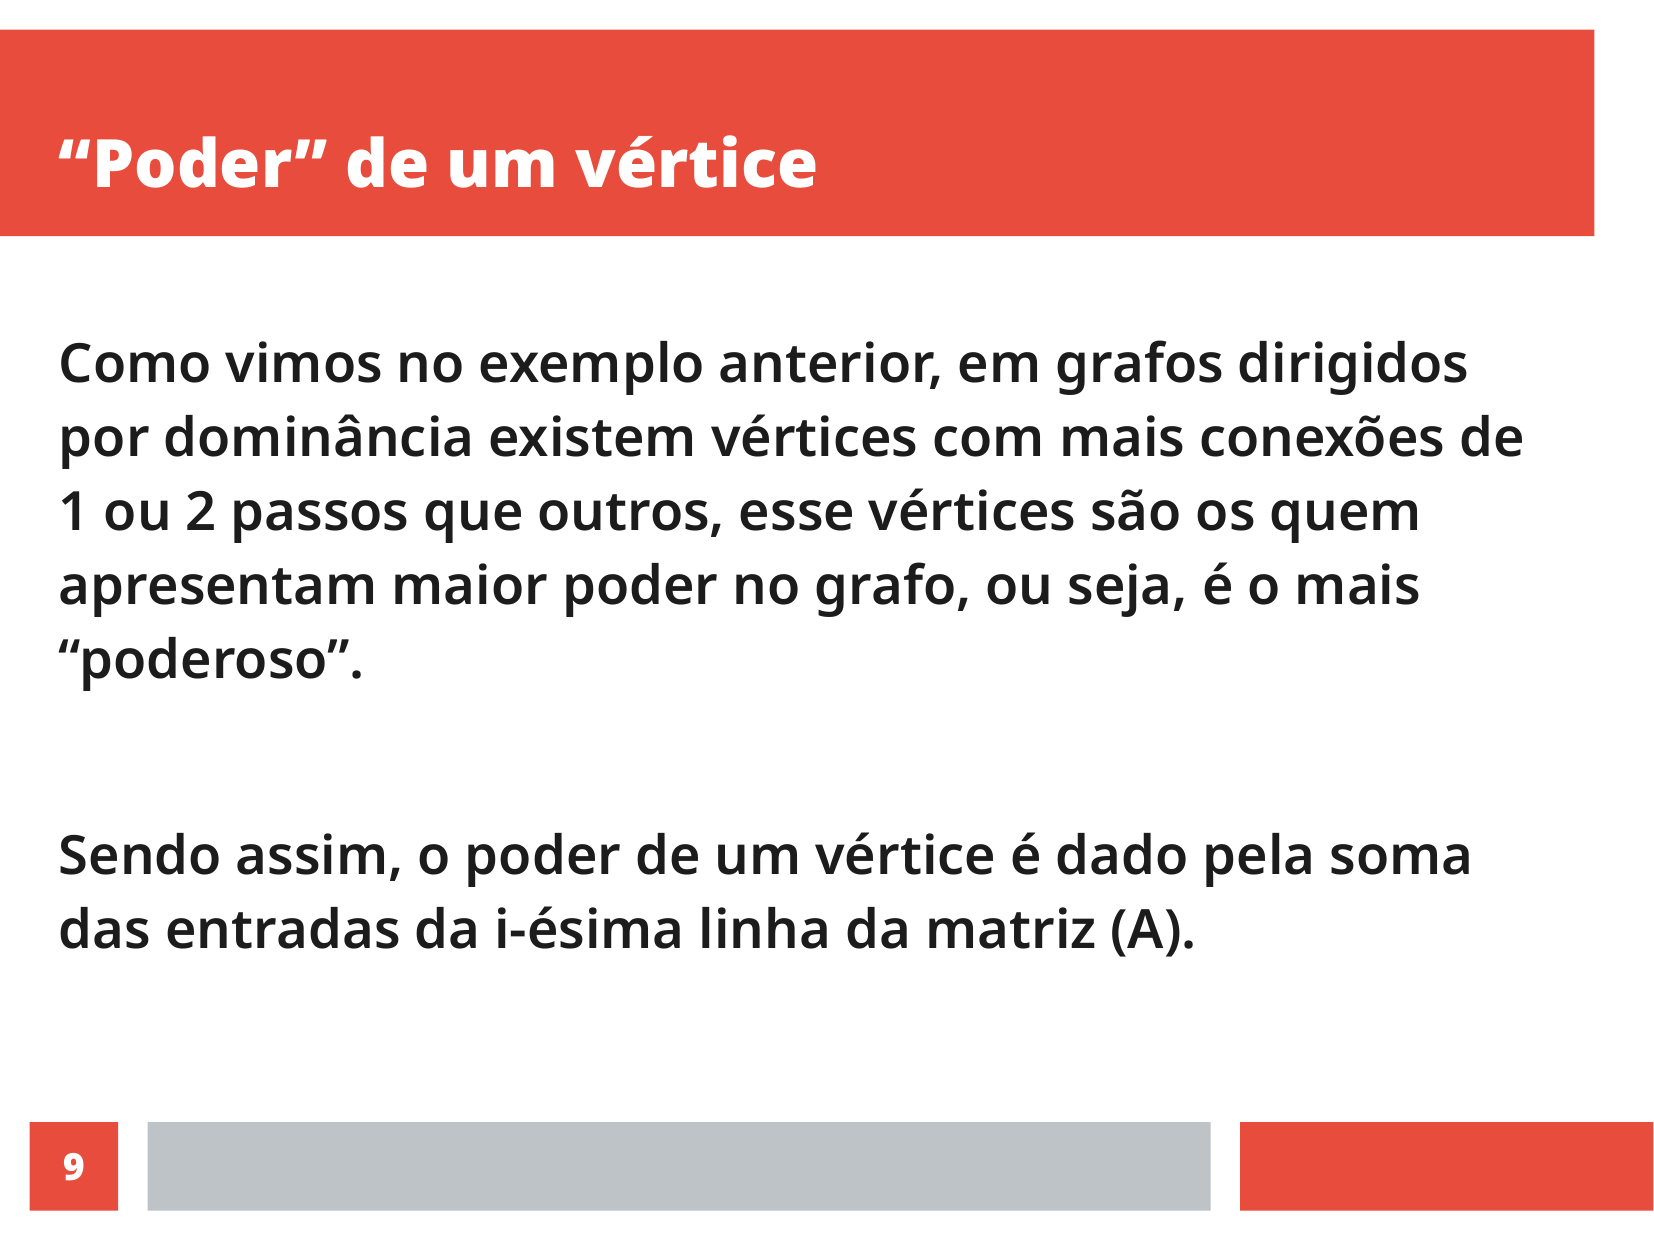

# “Poder” de um vértice
Como vimos no exemplo anterior, em grafos dirigidos por dominância existem vértices com mais conexões de 1 ou 2 passos que outros, esse vértices são os quem apresentam maior poder no grafo, ou seja, é o mais “poderoso”.
Sendo assim, o poder de um vértice é dado pela soma das entradas da i-ésima linha da matriz (A).
9